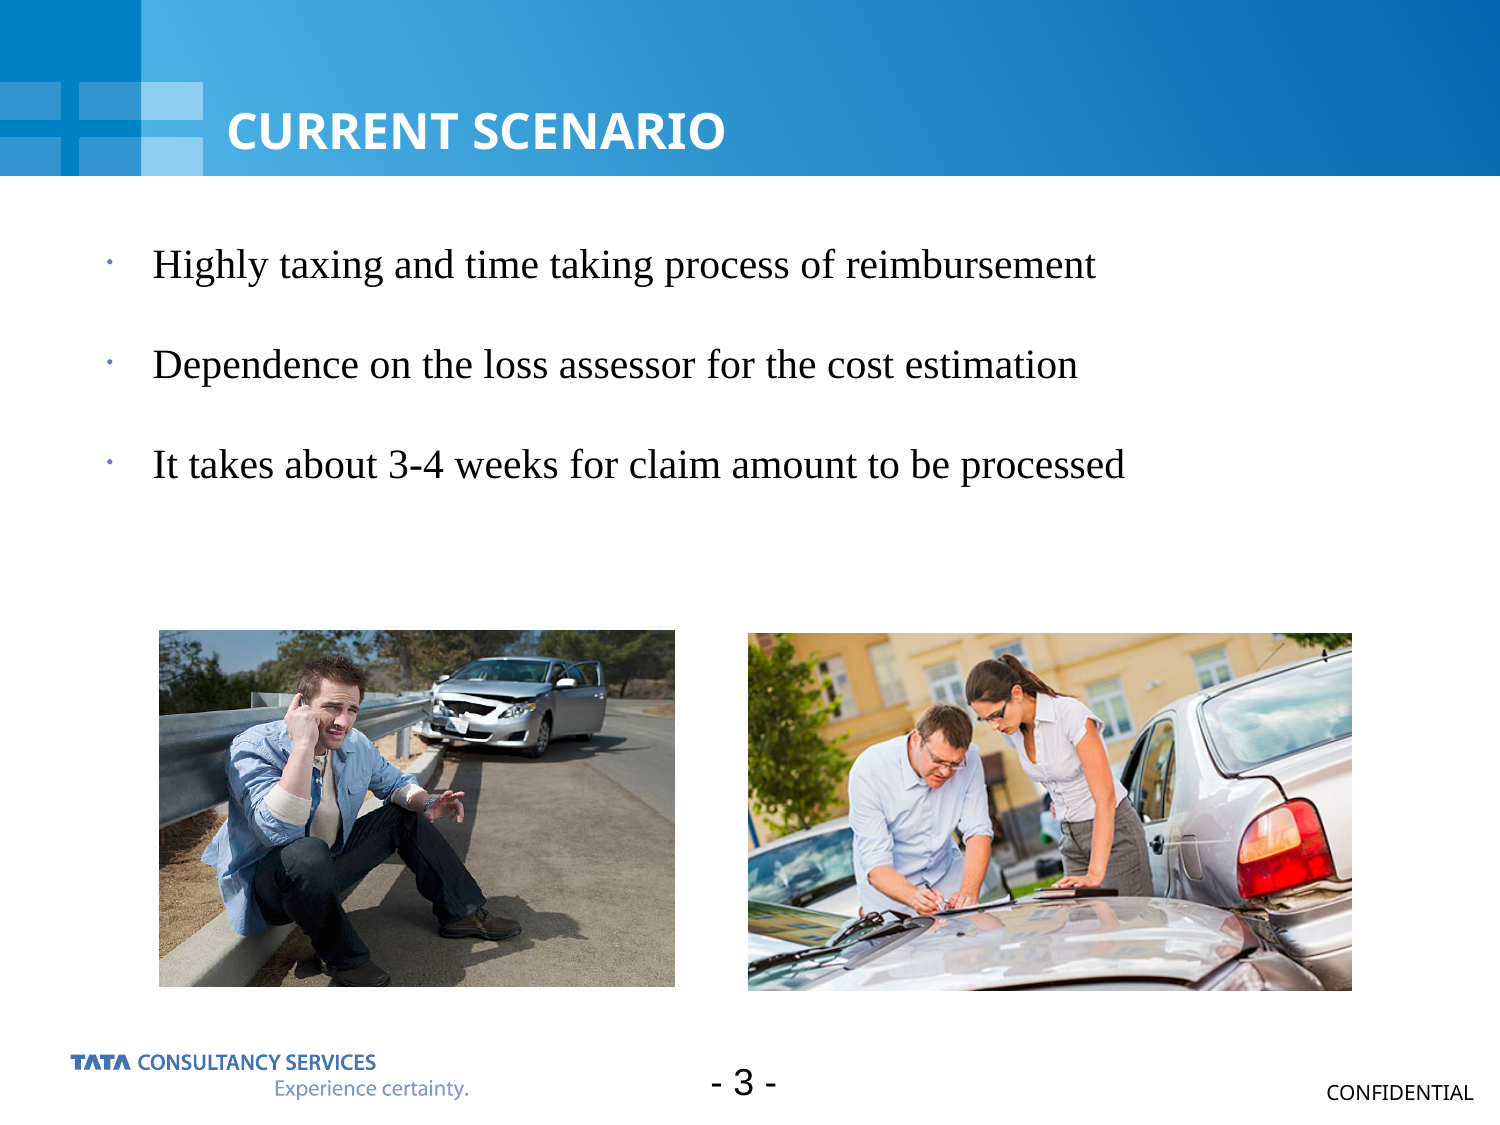

# CURRENT SCENARIO
 Highly taxing and time taking process of reimbursement
 Dependence on the loss assessor for the cost estimation
 It takes about 3-4 weeks for claim amount to be processed
- 3 -